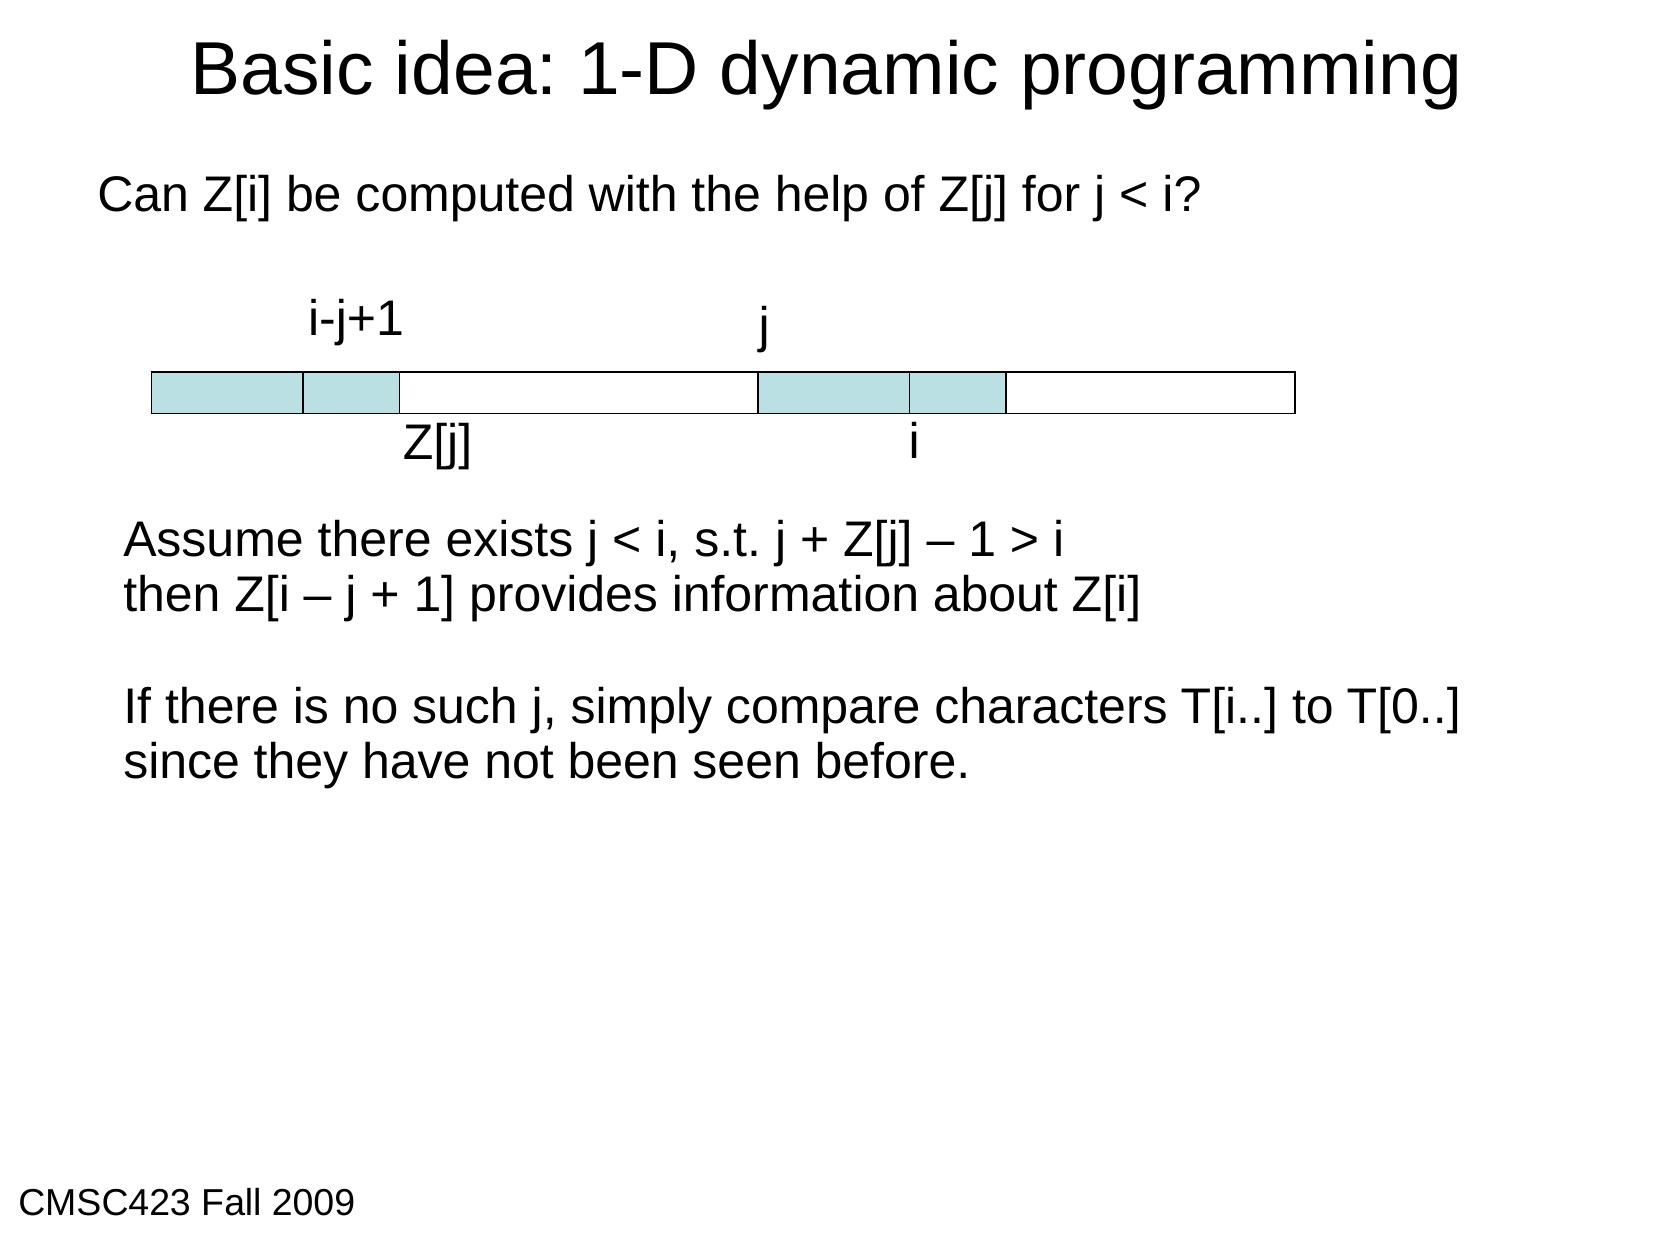

# Basic idea: 1-D dynamic programming
Can Z[i] be computed with the help of Z[j] for j < i?
i-j+1
Z[j]
j
i
Assume there exists j < i, s.t. j + Z[j] – 1 > i
then Z[i – j + 1] provides information about Z[i]
If there is no such j, simply compare characters T[i..] to T[0..]
since they have not been seen before.
CMSC423 Fall 2009